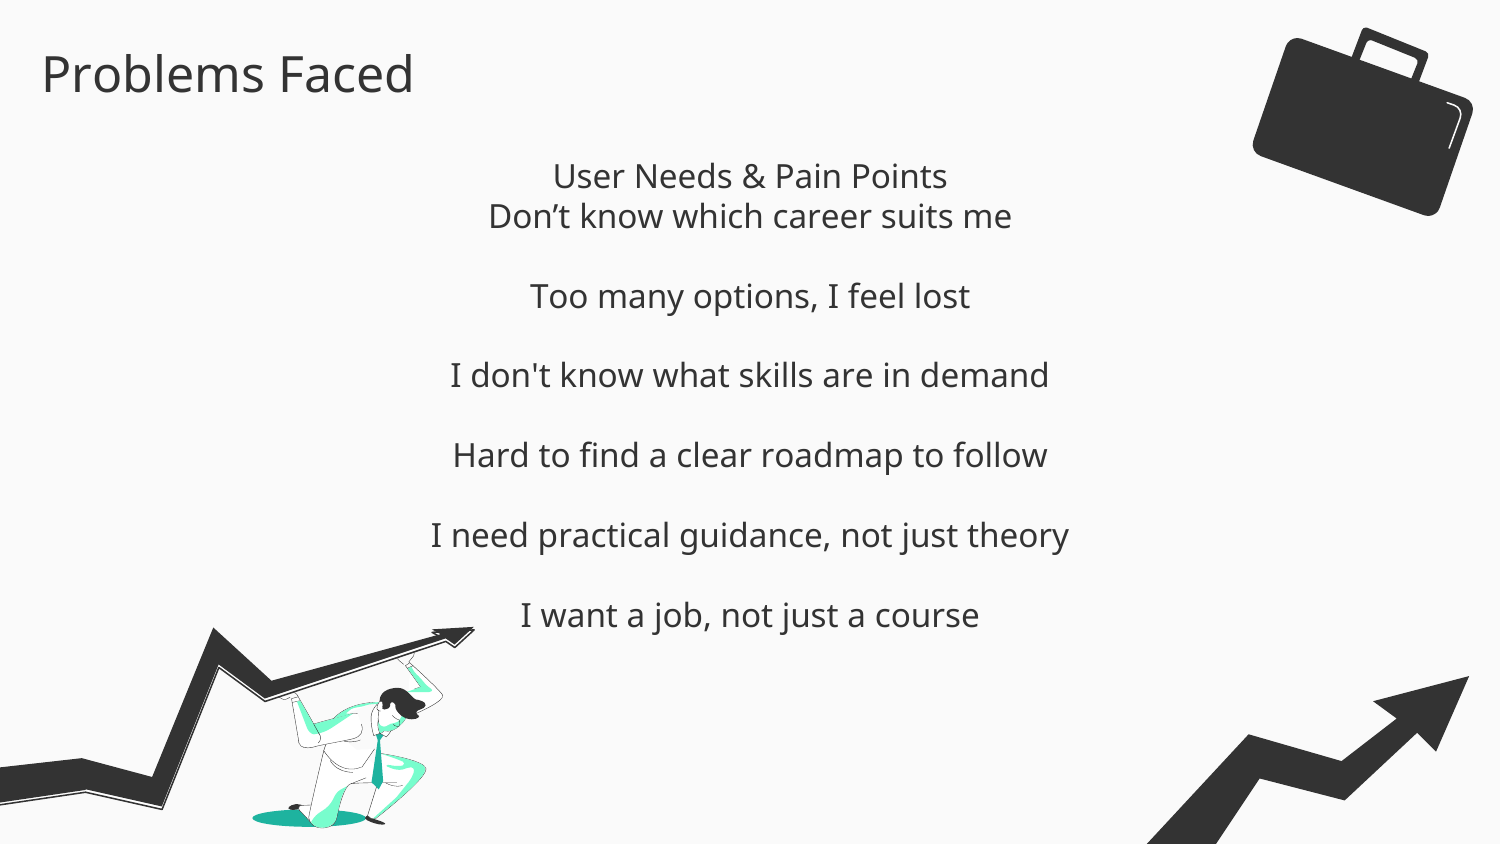

# Problems Faced
User Needs & Pain Points
Don’t know which career suits me
Too many options, I feel lost
I don't know what skills are in demand
Hard to find a clear roadmap to follow
I need practical guidance, not just theory
I want a job, not just a course